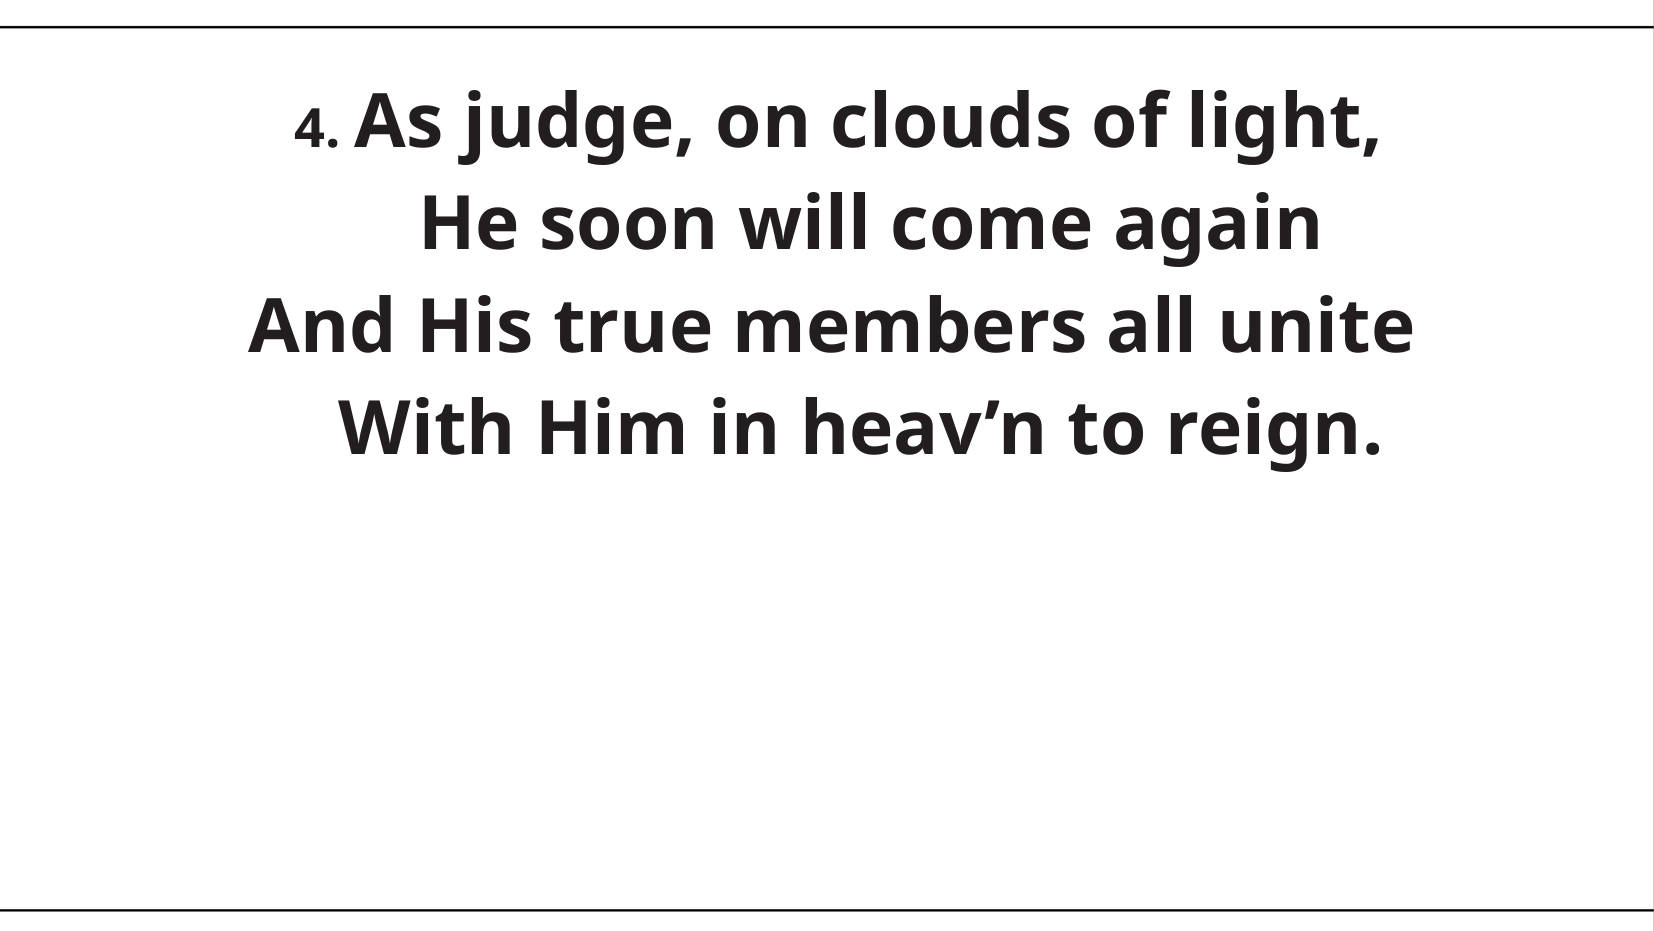

4. As judge, on clouds of light,
 He soon will come again
And His true members all unite
 With Him in heav’n to reign.